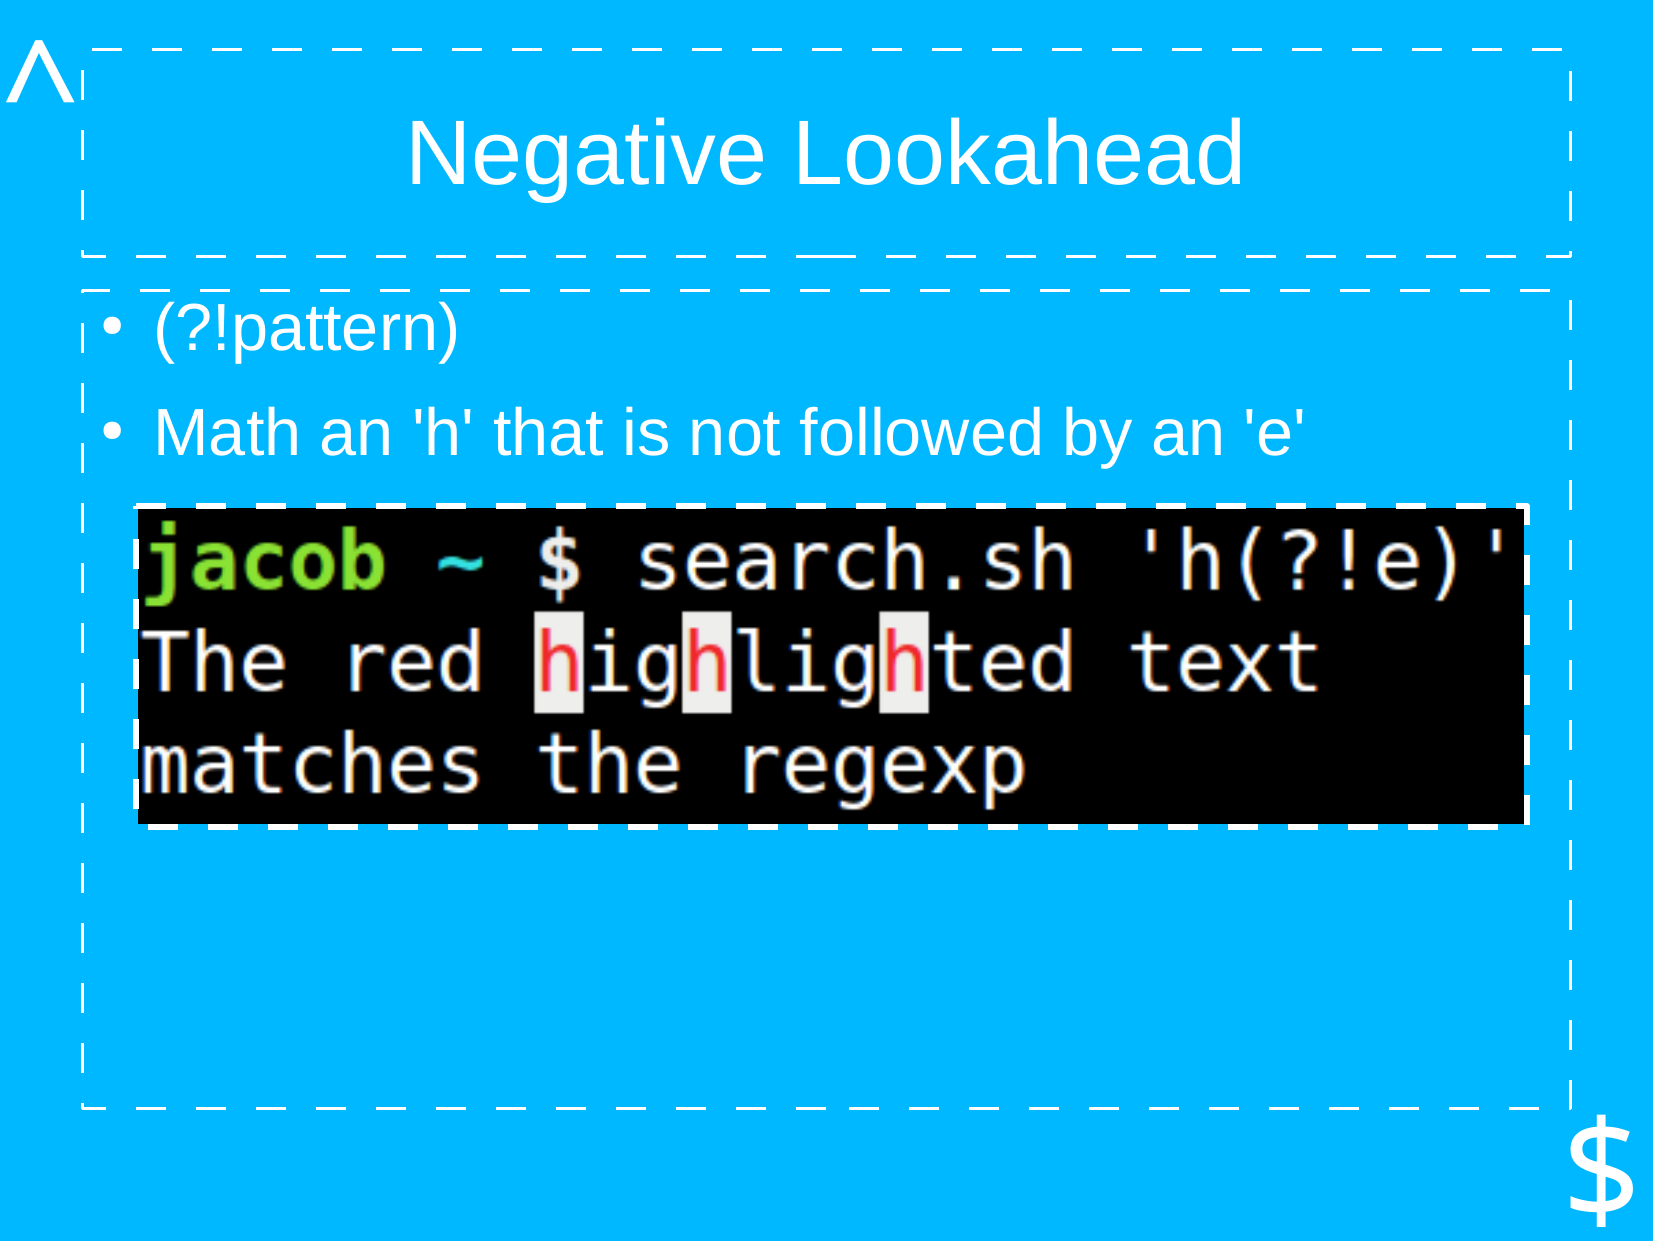

# Negative Lookahead
(?!pattern)
Math an 'h' that is not followed by an 'e'